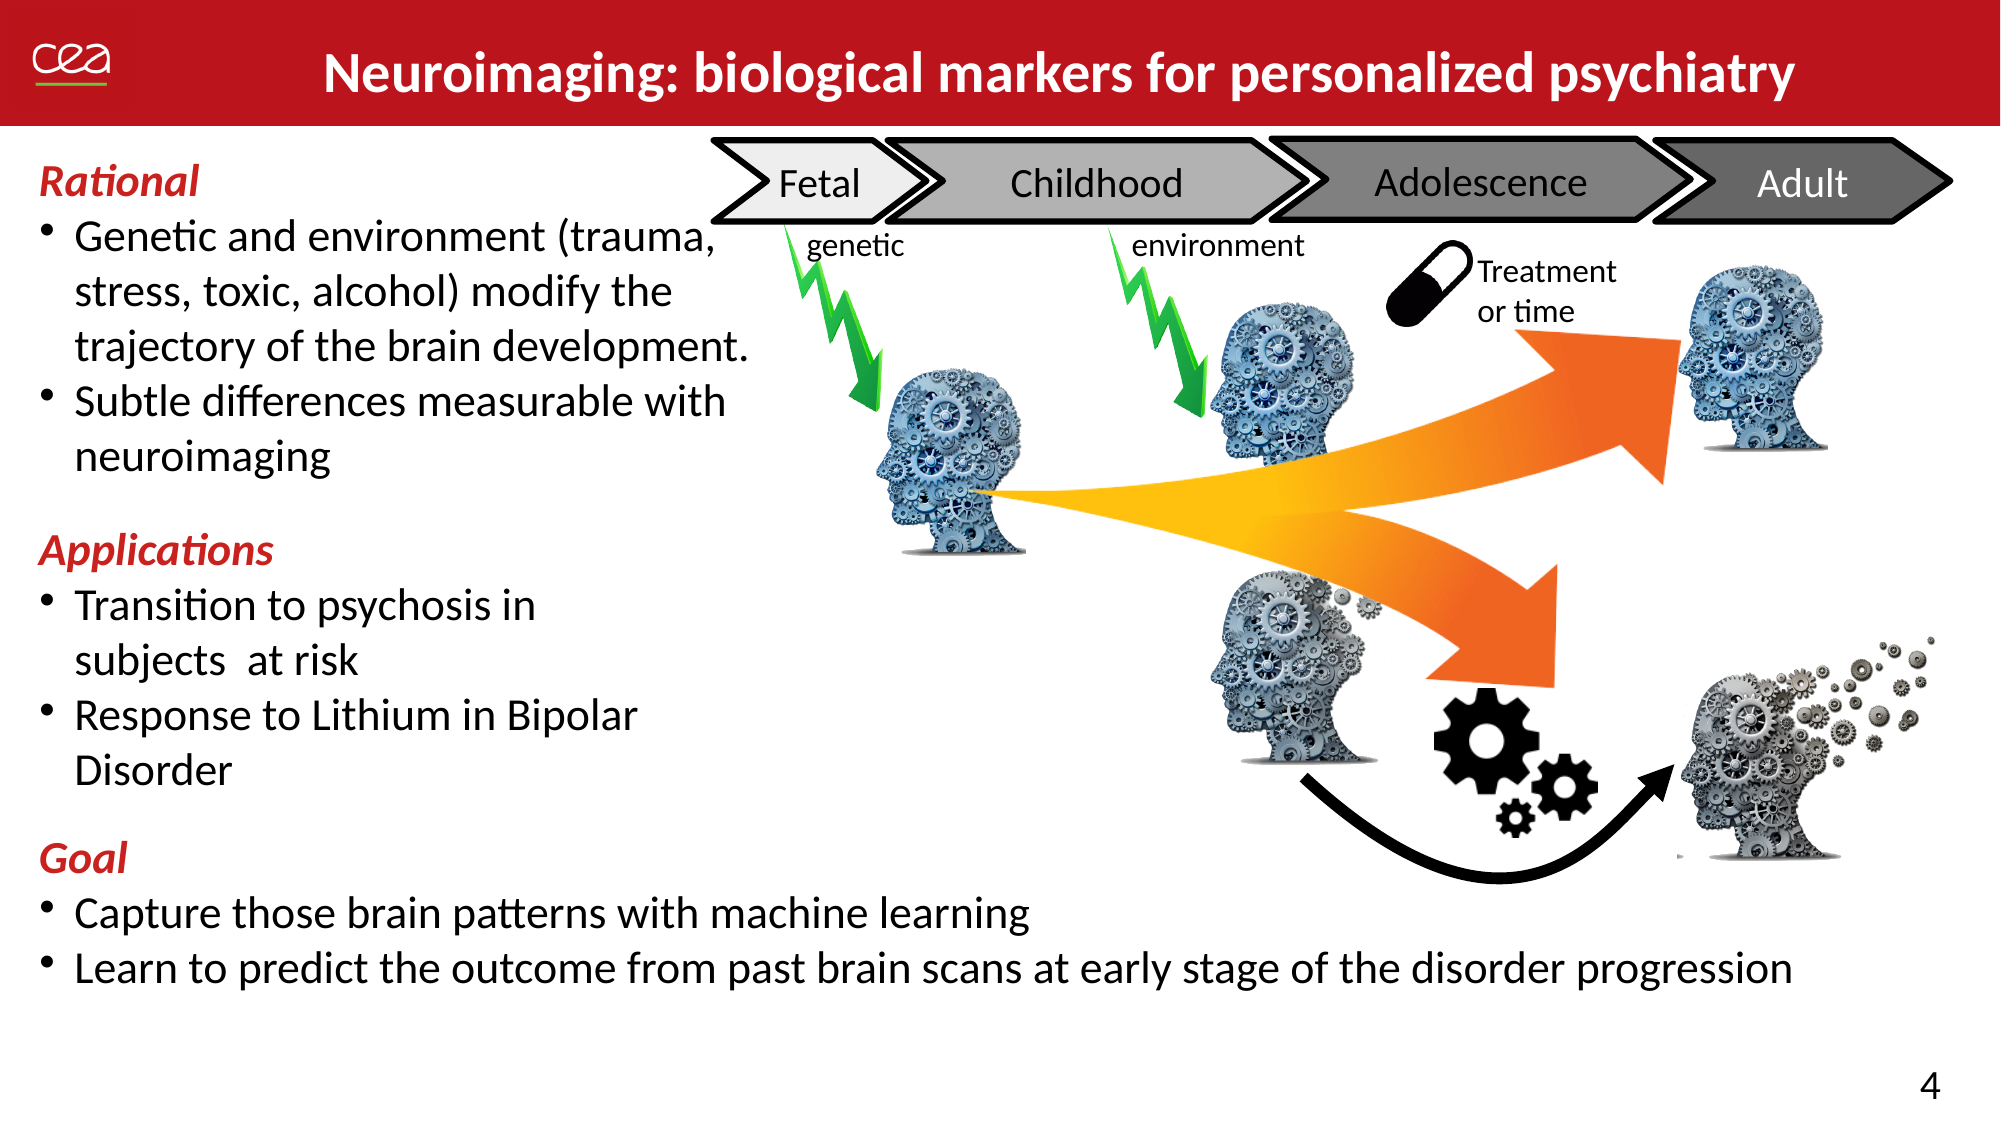

Neuroimaging: biological markers for personalized psychiatry
Adolescence
Treatment
or time
Fetal
Childhood
environment
Adult
Rational
Genetic and environment (trauma, stress, toxic, alcohol) modify the trajectory of the brain development.
Subtle differences measurable with neuroimaging
genetic
Applications
Transition to psychosis in subjects at risk
Response to Lithium in Bipolar Disorder
Goal
Capture those brain patterns with machine learning
Learn to predict the outcome from past brain scans at early stage of the disorder progression